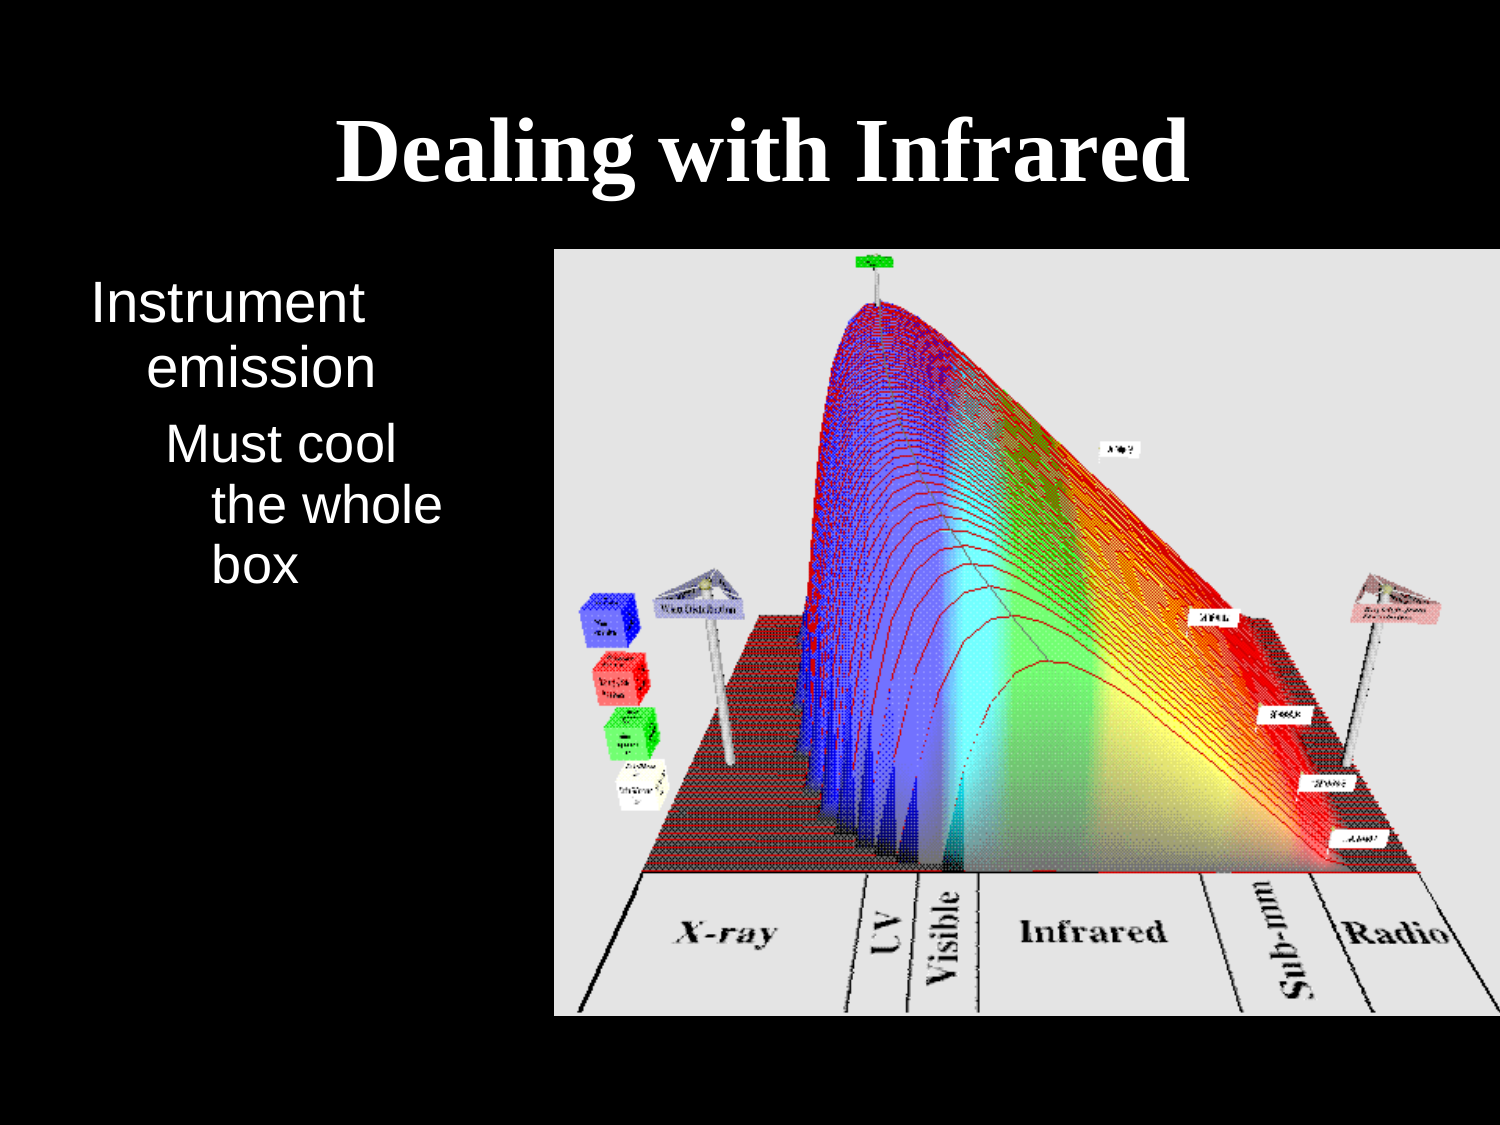

# Dealing with Infrared
Instrument emission
Must cool the whole box